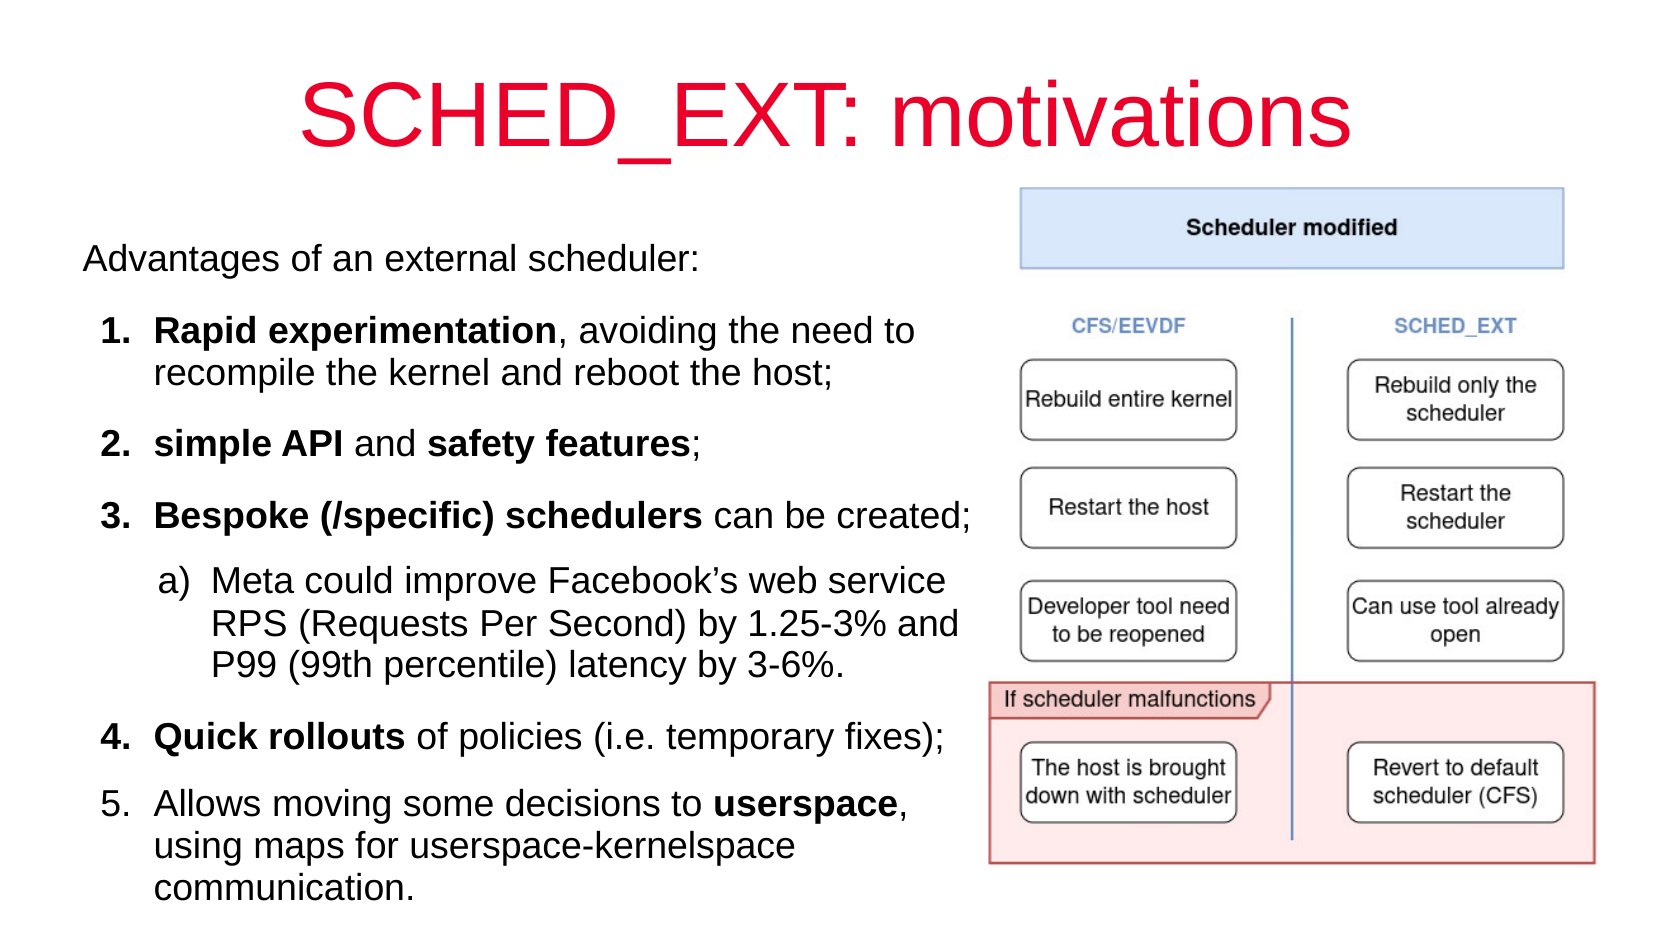

# SCHED_EXT: motivations
Advantages of an external scheduler:
Rapid experimentation, avoiding the need to recompile the kernel and reboot the host;
simple API and safety features;
Bespoke (/specific) schedulers can be created;
Meta could improve Facebook’s web service RPS (Requests Per Second) by 1.25-3% and P99 (99th percentile) latency by 3-6%.
Quick rollouts of policies (i.e. temporary fixes);
Allows moving some decisions to userspace, using maps for userspace-kernelspace communication.